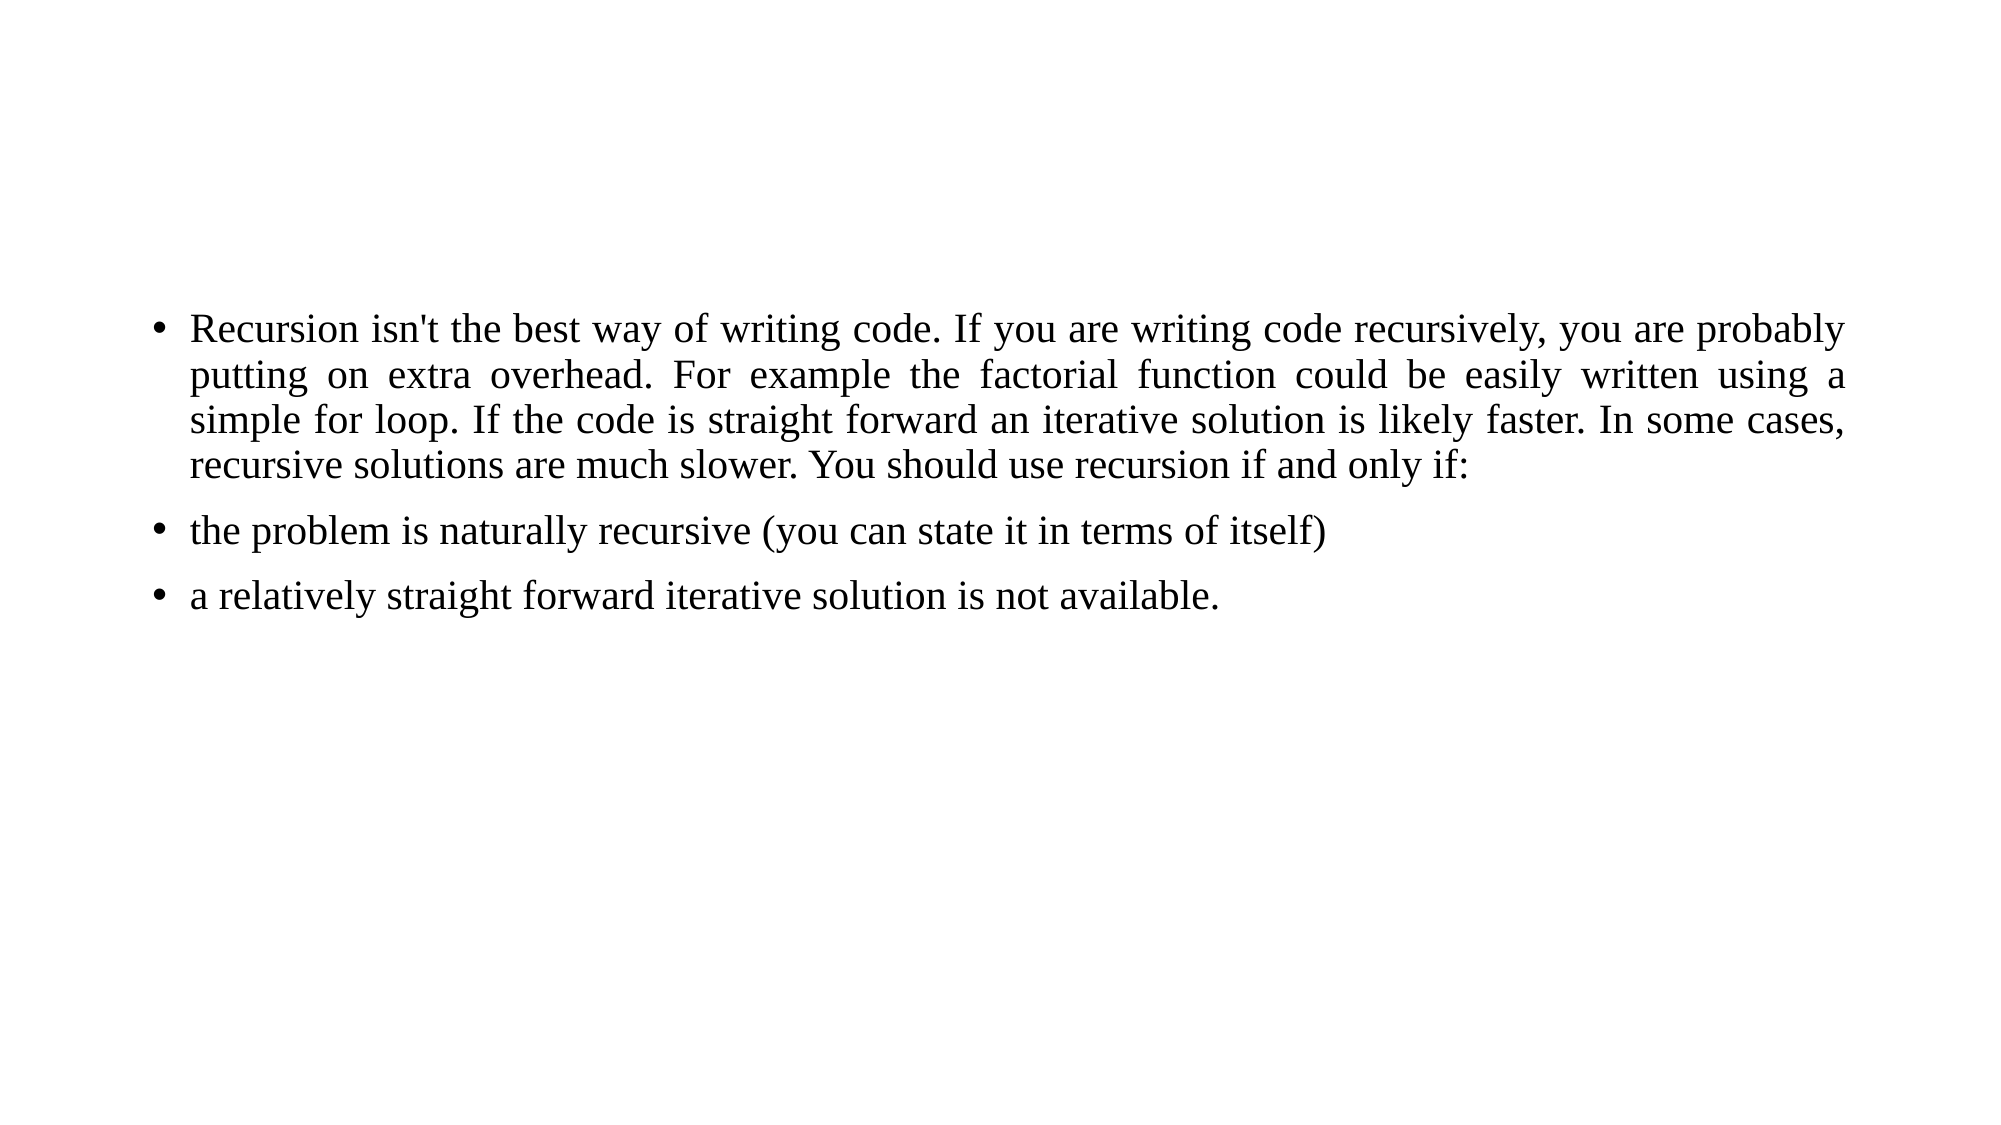

# Recursion isn't the best way of writing code. If you are writing code recursively, you are probably putting on extra overhead. For example the factorial function could be easily written using a simple for loop. If the code is straight forward an iterative solution is likely faster. In some cases, recursive solutions are much slower. You should use recursion if and only if:
the problem is naturally recursive (you can state it in terms of itself)
a relatively straight forward iterative solution is not available.